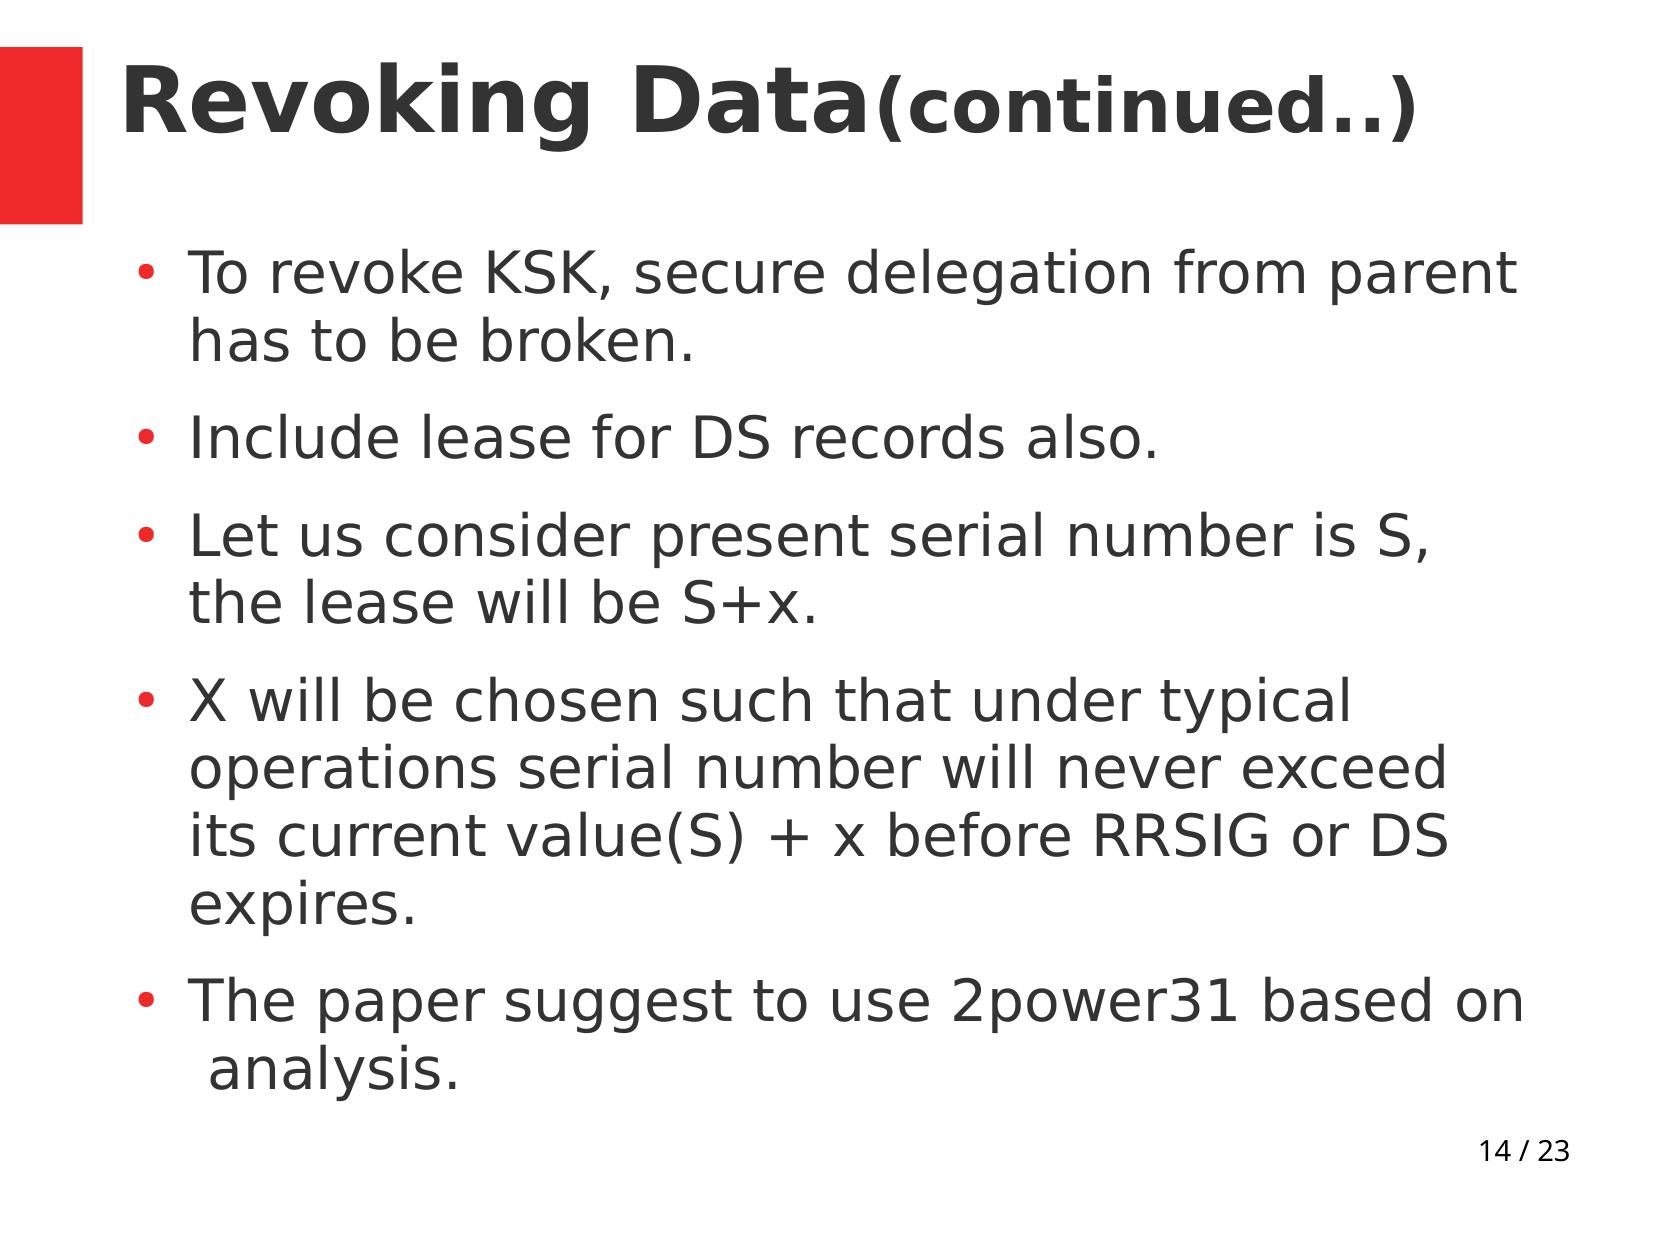

# Revoking Data(continued..)
To revoke KSK, secure delegation from parent has to be broken.
Include lease for DS records also.
Let us consider present serial number is S, the lease will be S+x.
X will be chosen such that under typical operations serial number will never exceed its current value(S) + x before RRSIG or DS expires.
The paper suggest to use 2power31 based on analysis.
14